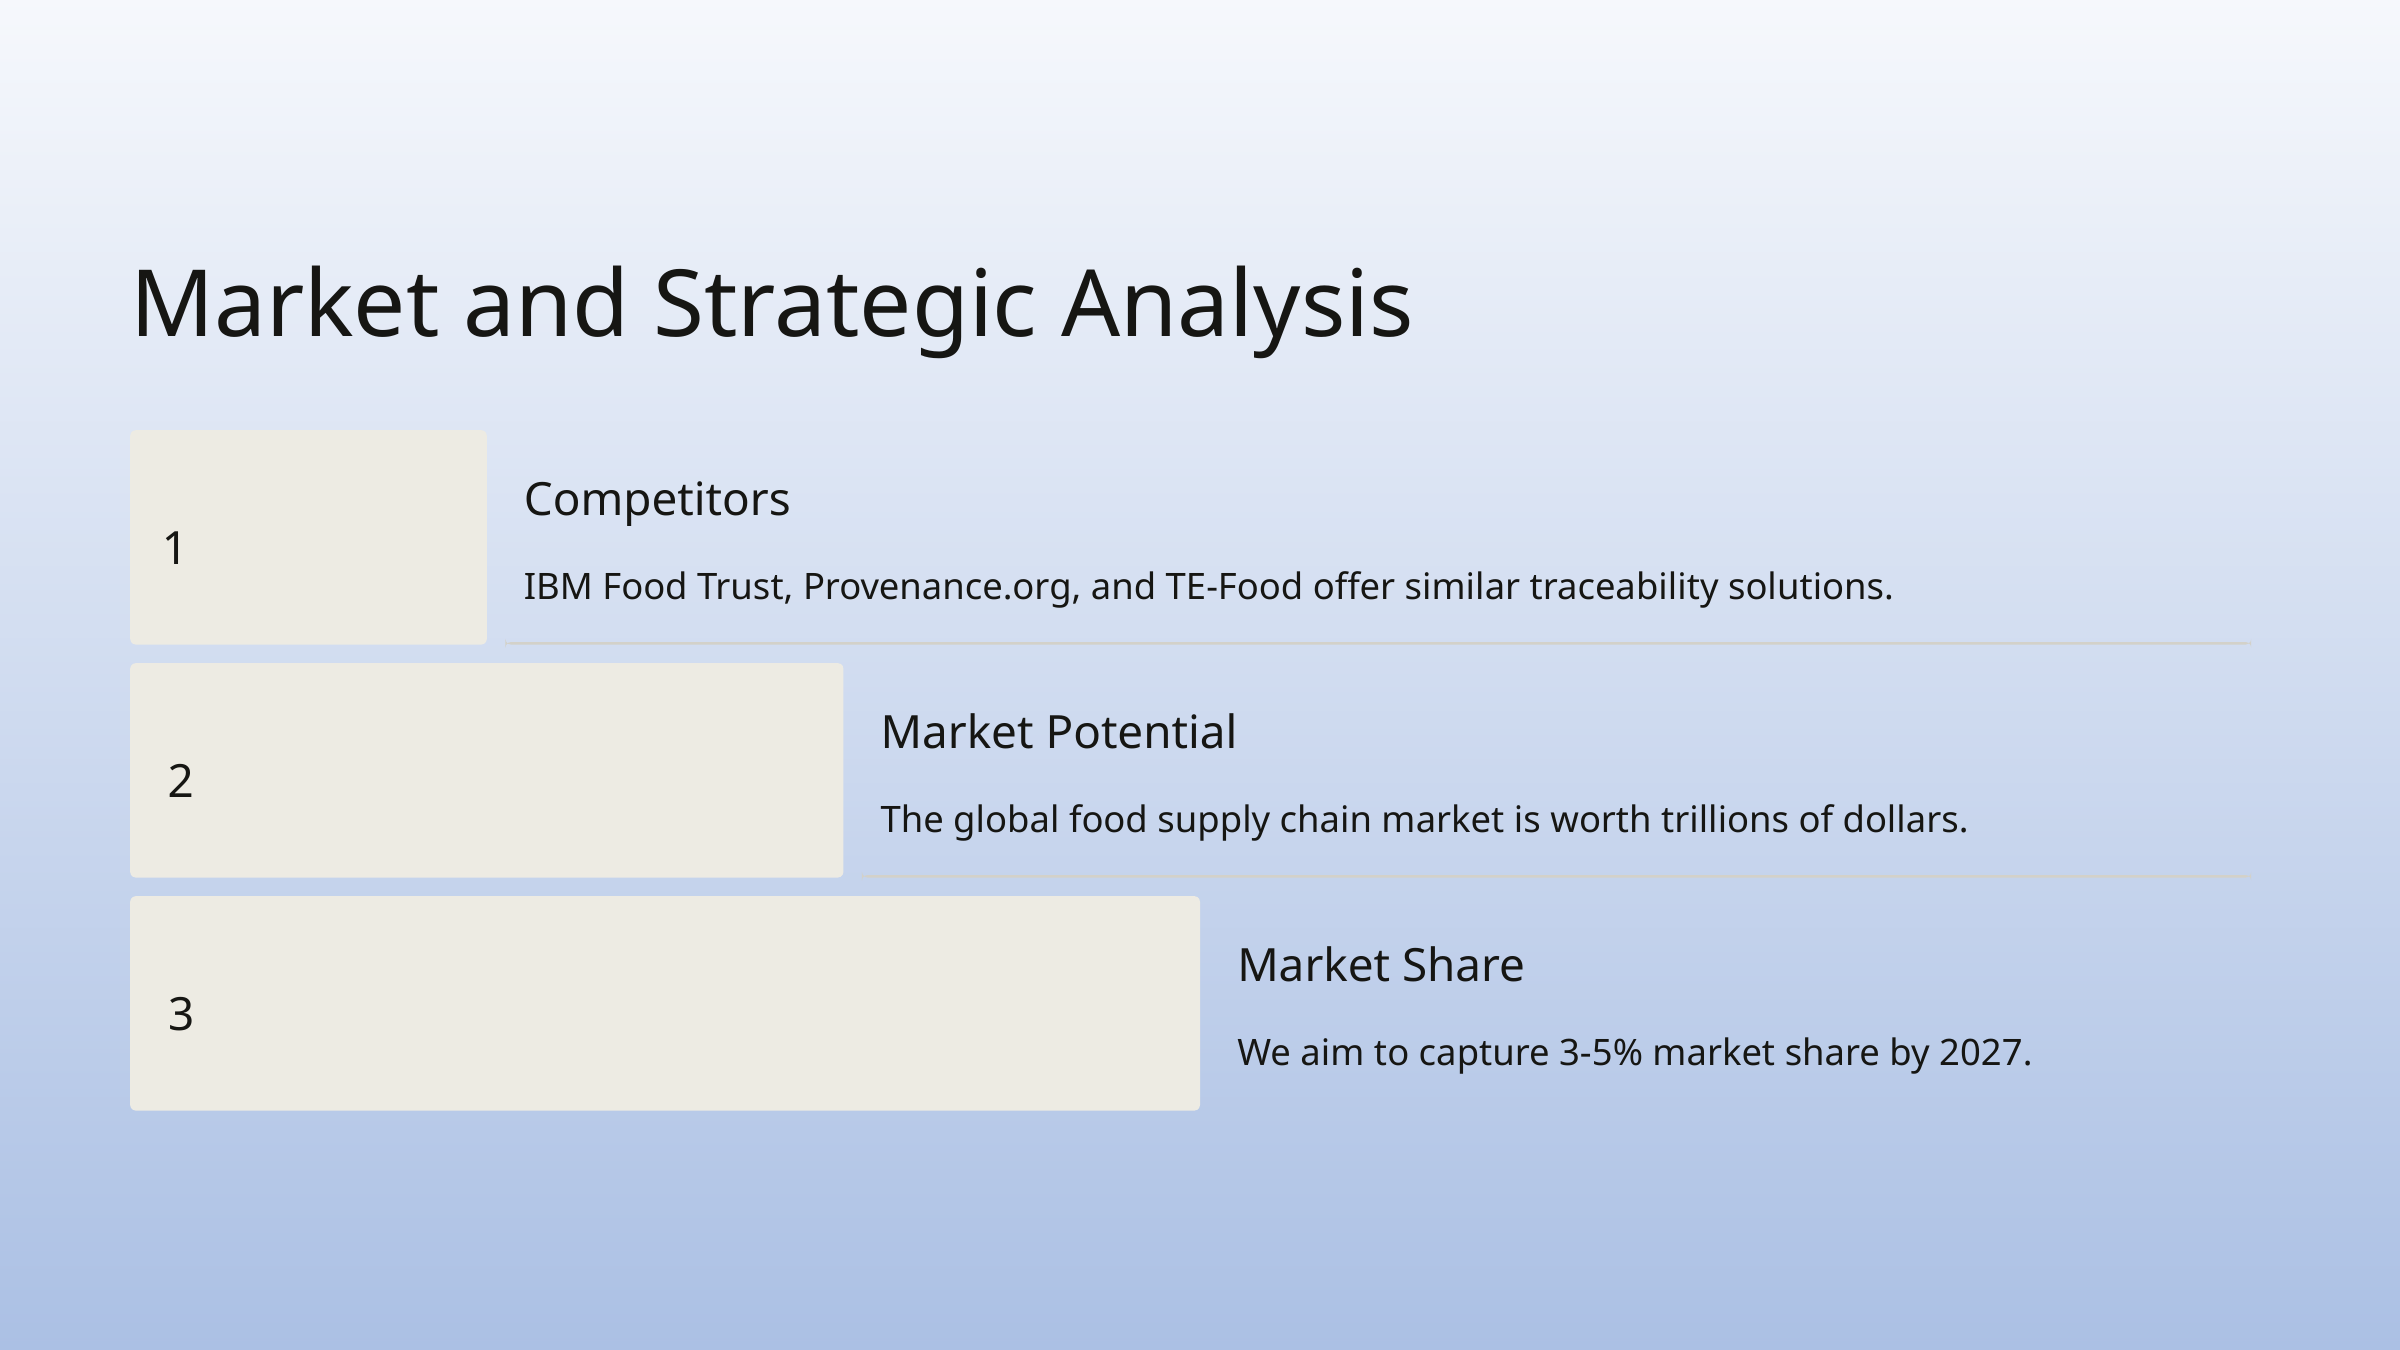

Market and Strategic Analysis
Competitors
1
IBM Food Trust, Provenance.org, and TE-Food offer similar traceability solutions.
Market Potential
2
The global food supply chain market is worth trillions of dollars.
Market Share
3
We aim to capture 3-5% market share by 2027.